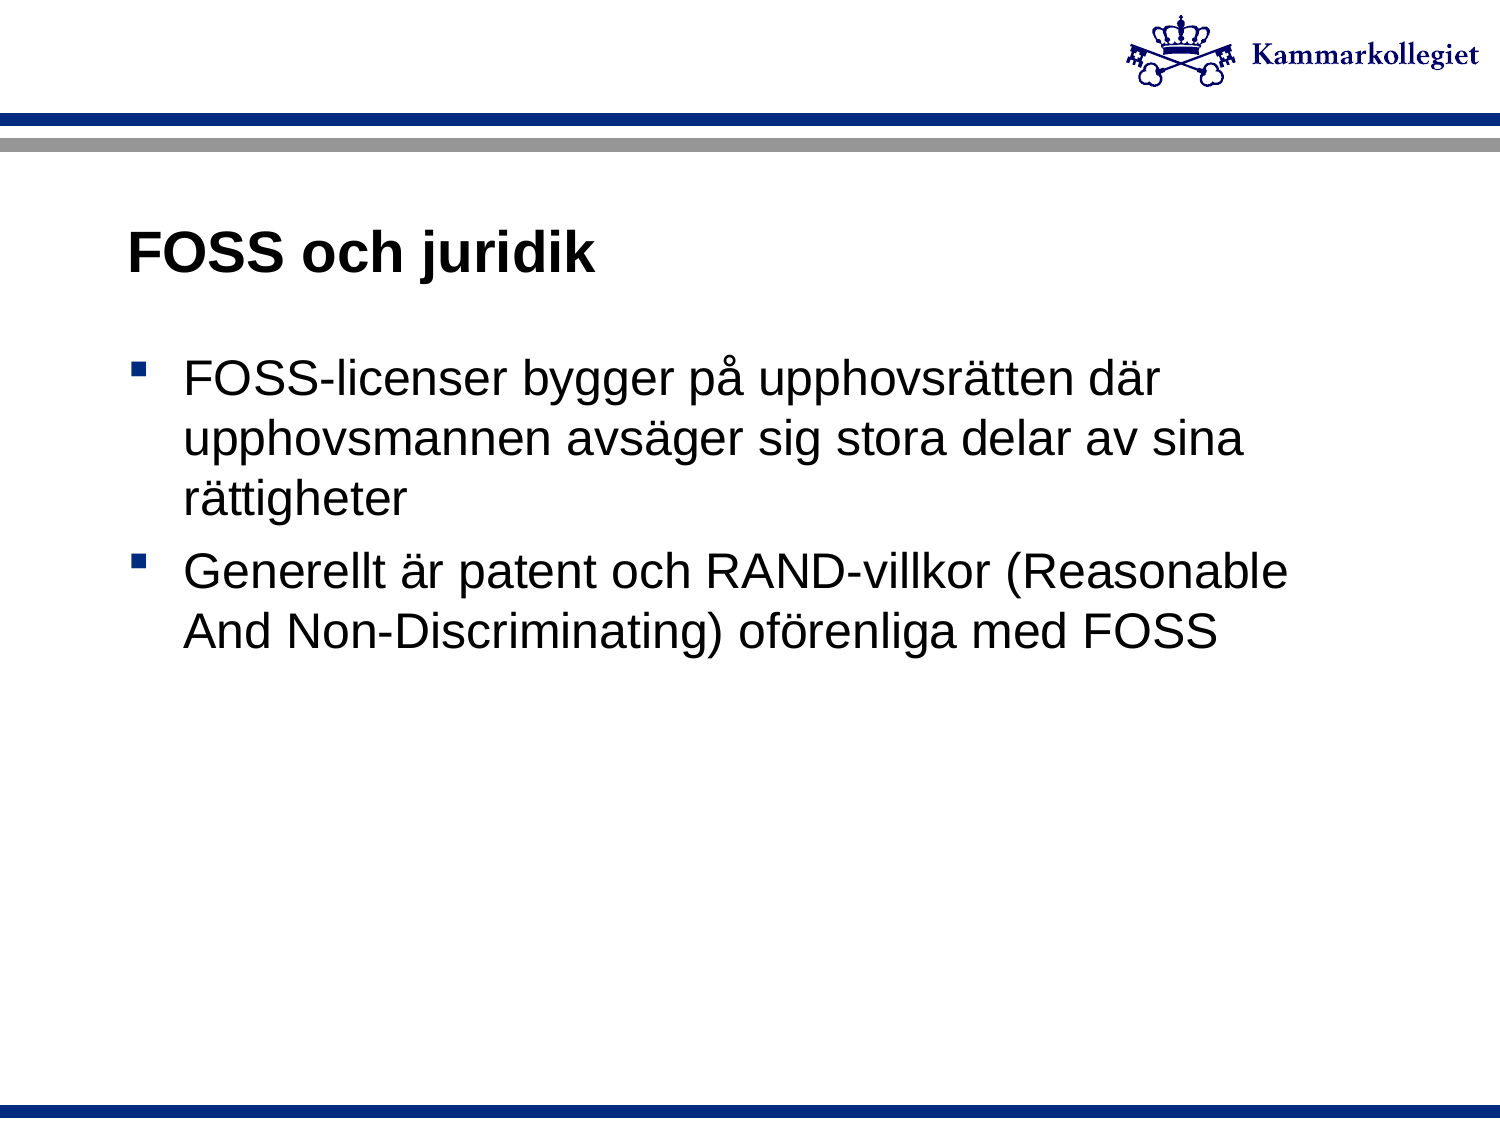

# FOSS och juridik
FOSS-licenser bygger på upphovsrätten där upphovsmannen avsäger sig stora delar av sina rättigheter
Generellt är patent och RAND-villkor (Reasonable And Non-Discriminating) oförenliga med FOSS